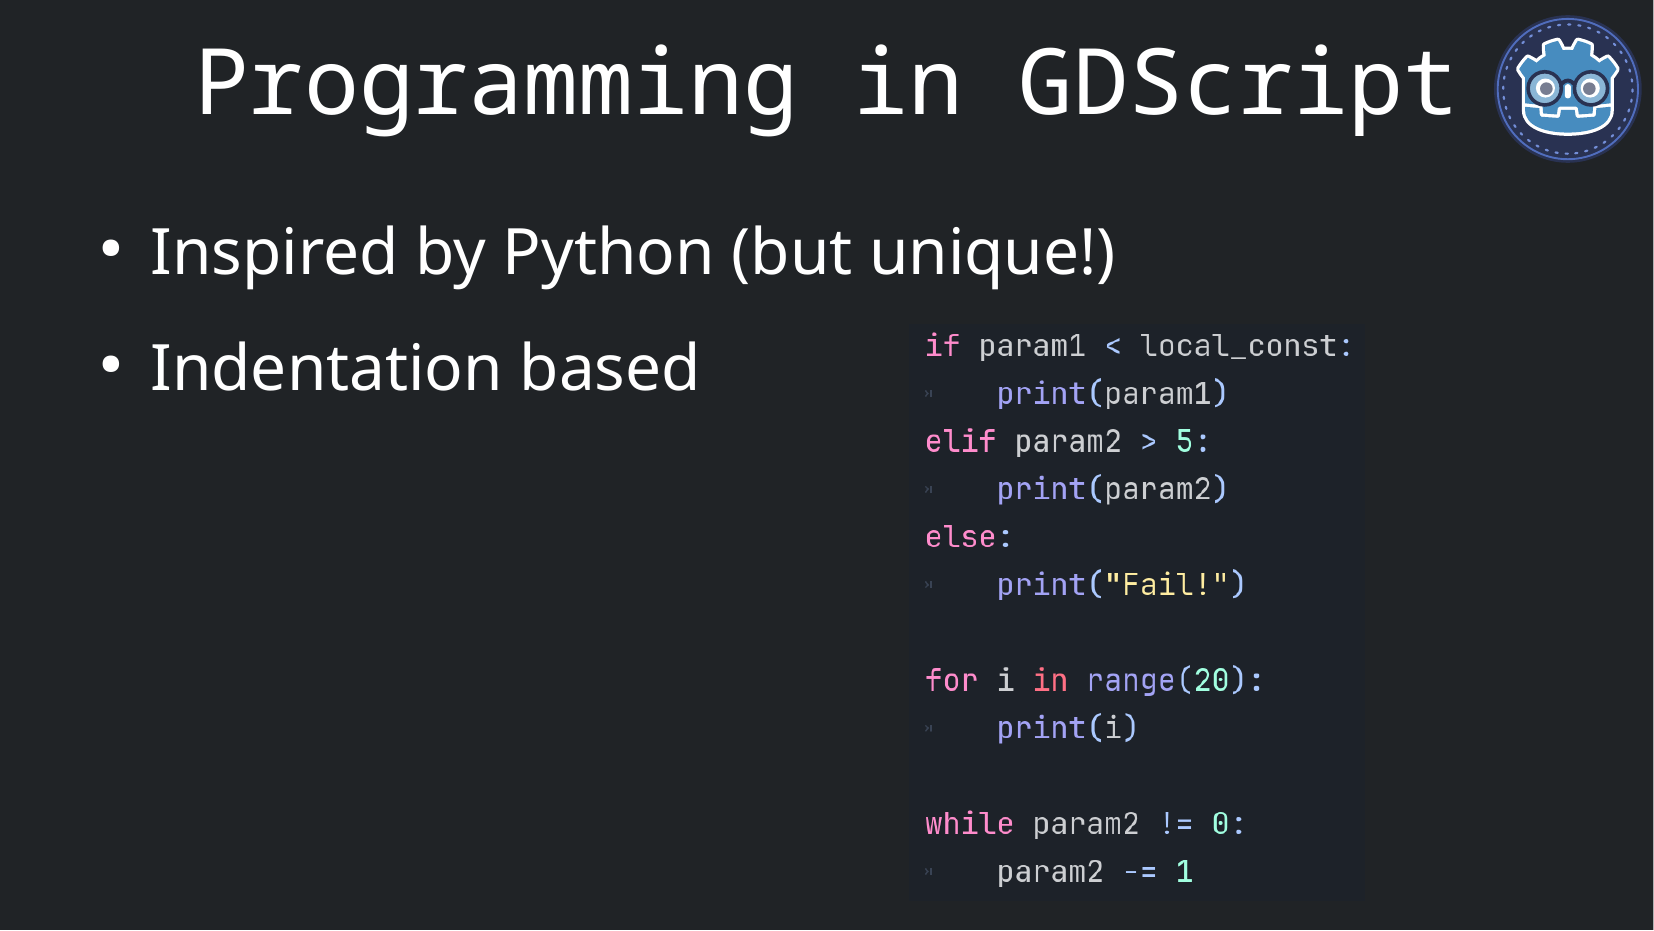

# Programming in GDScript
Inspired by Python (but unique!)
Indentation based
Gradual typing: dynamic, optional types
Built-in types for gamedev
Fast compilation
Memory management